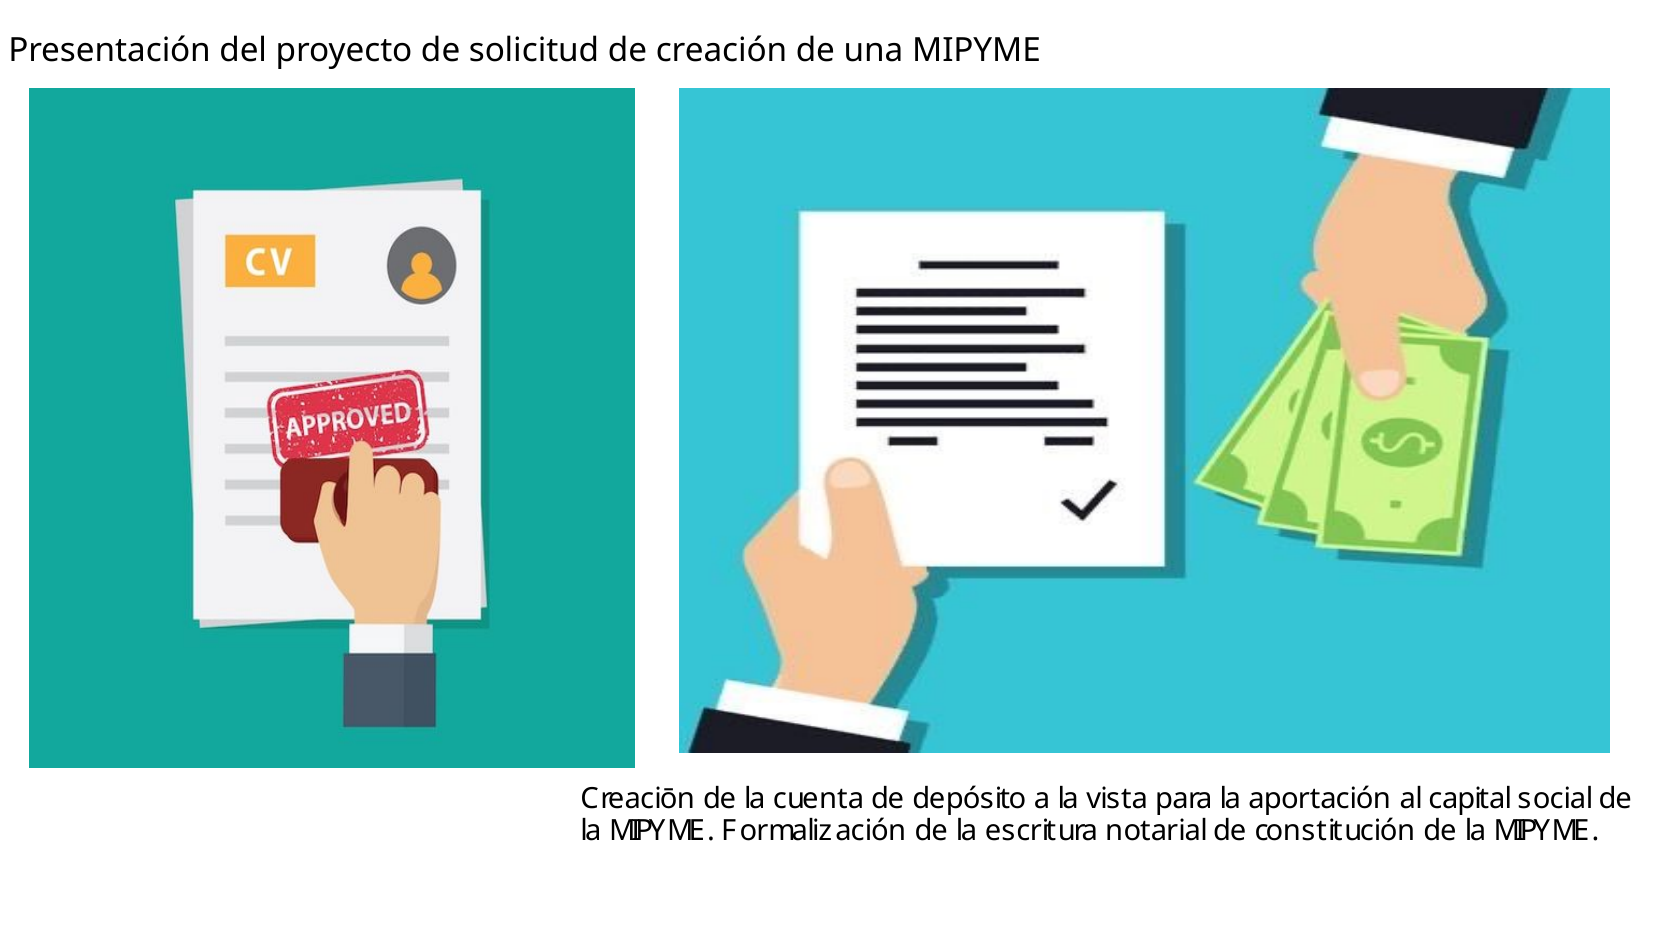

# Presentación del proyecto de solicitud de creación de una MIPYME